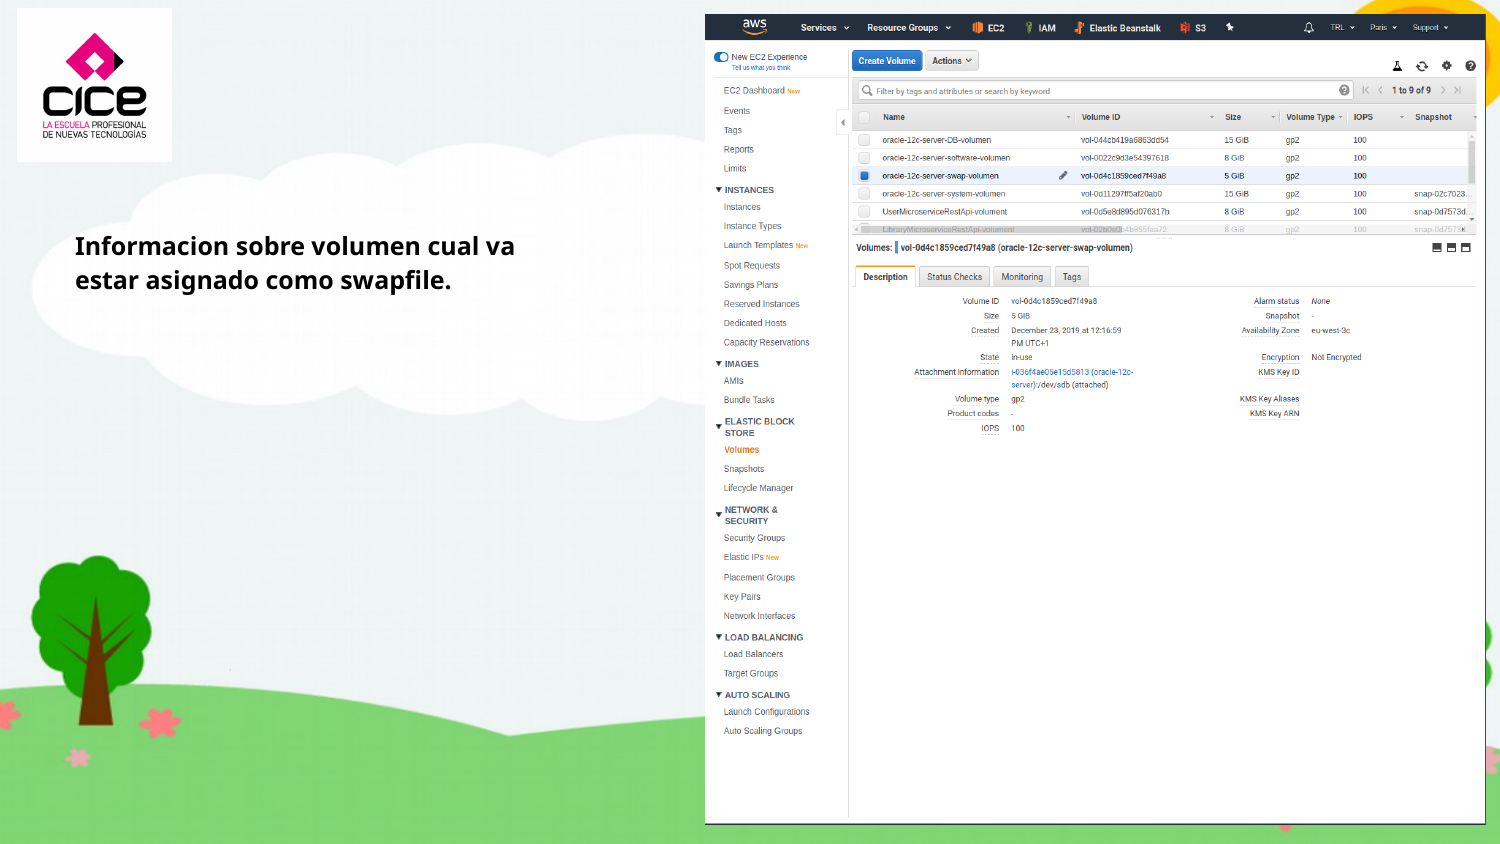

# Informacion sobre volumen cual va estar asignado como swapfile.